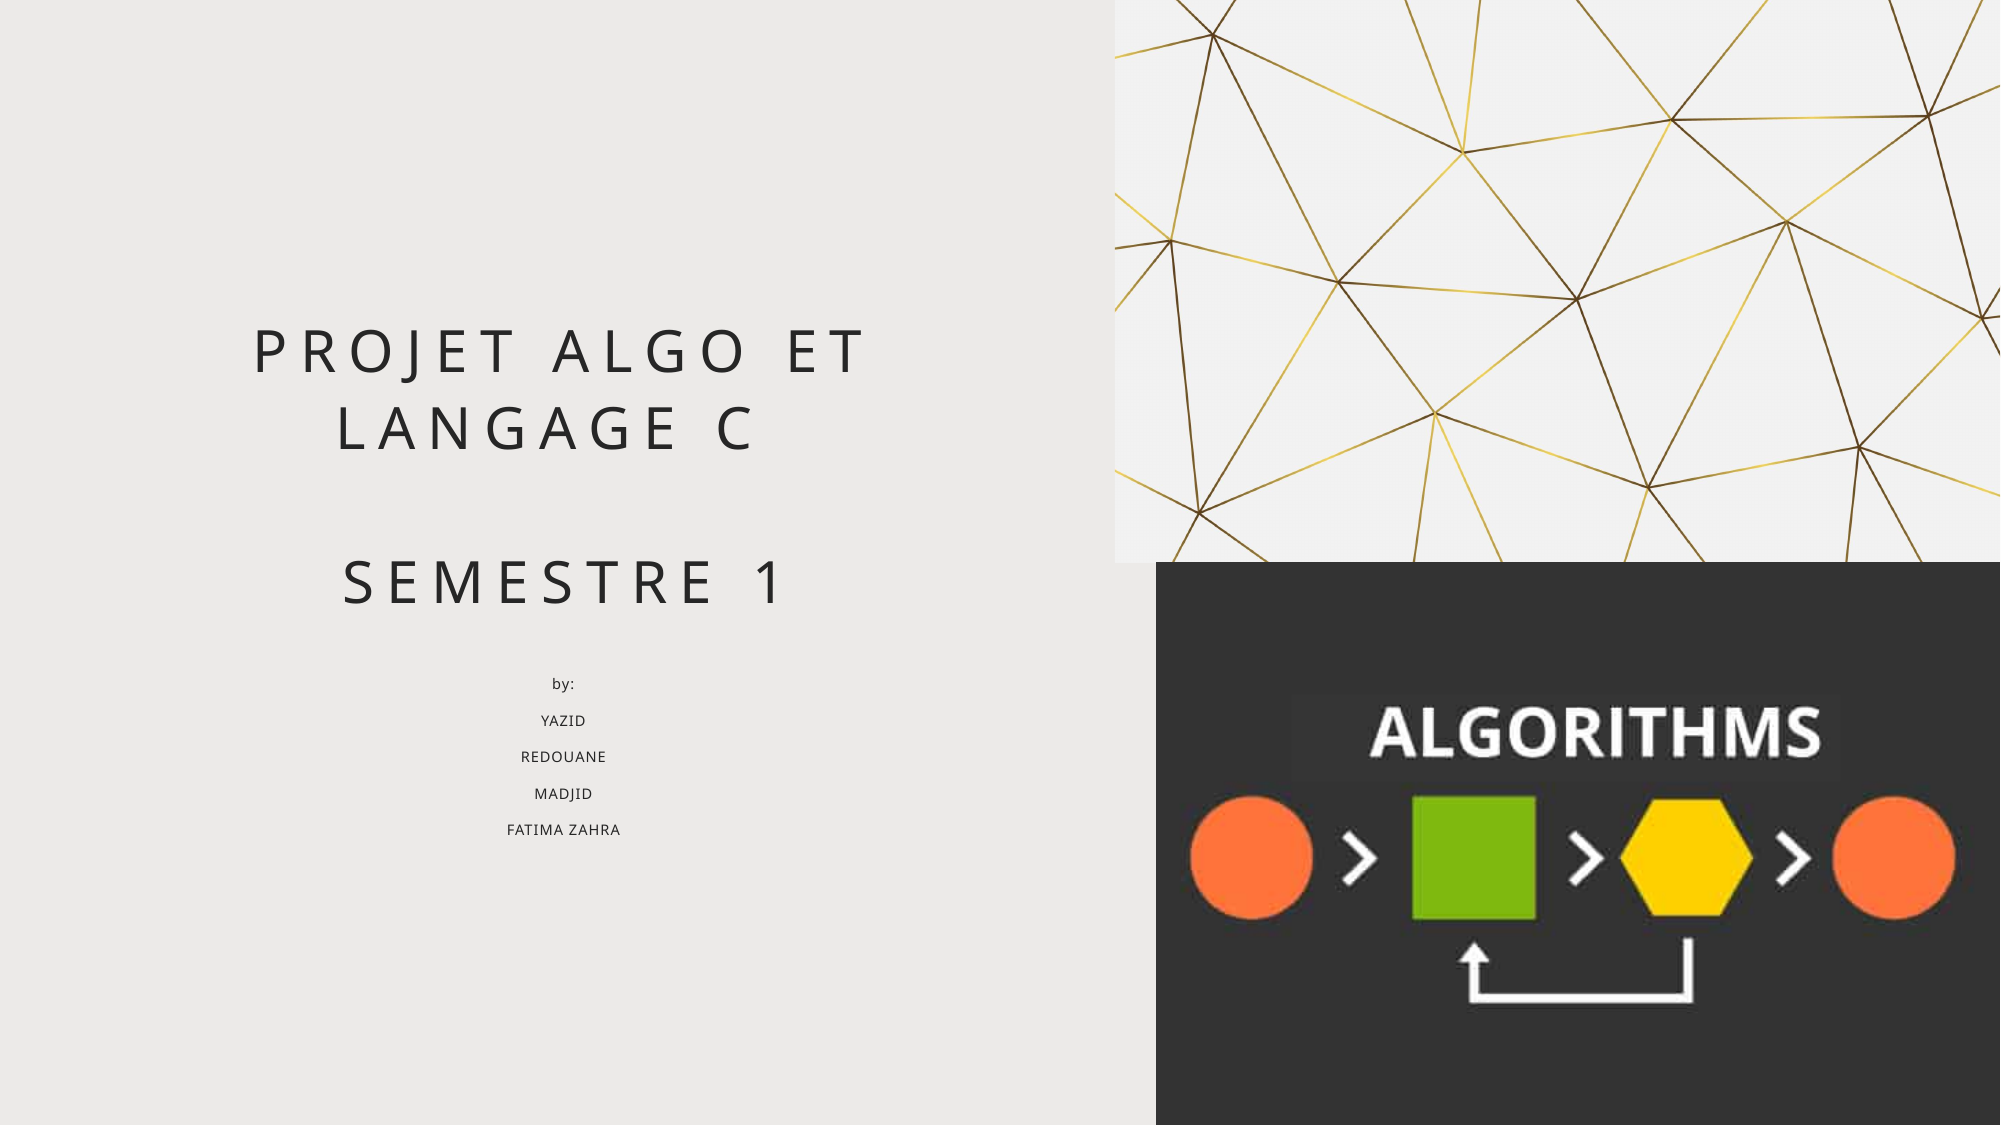

# PROJET ALGO ET LANGAGE C SEMESTRE 1
by:
YAZID
REDOUANE
MADJID
FATIMA ZAHRA